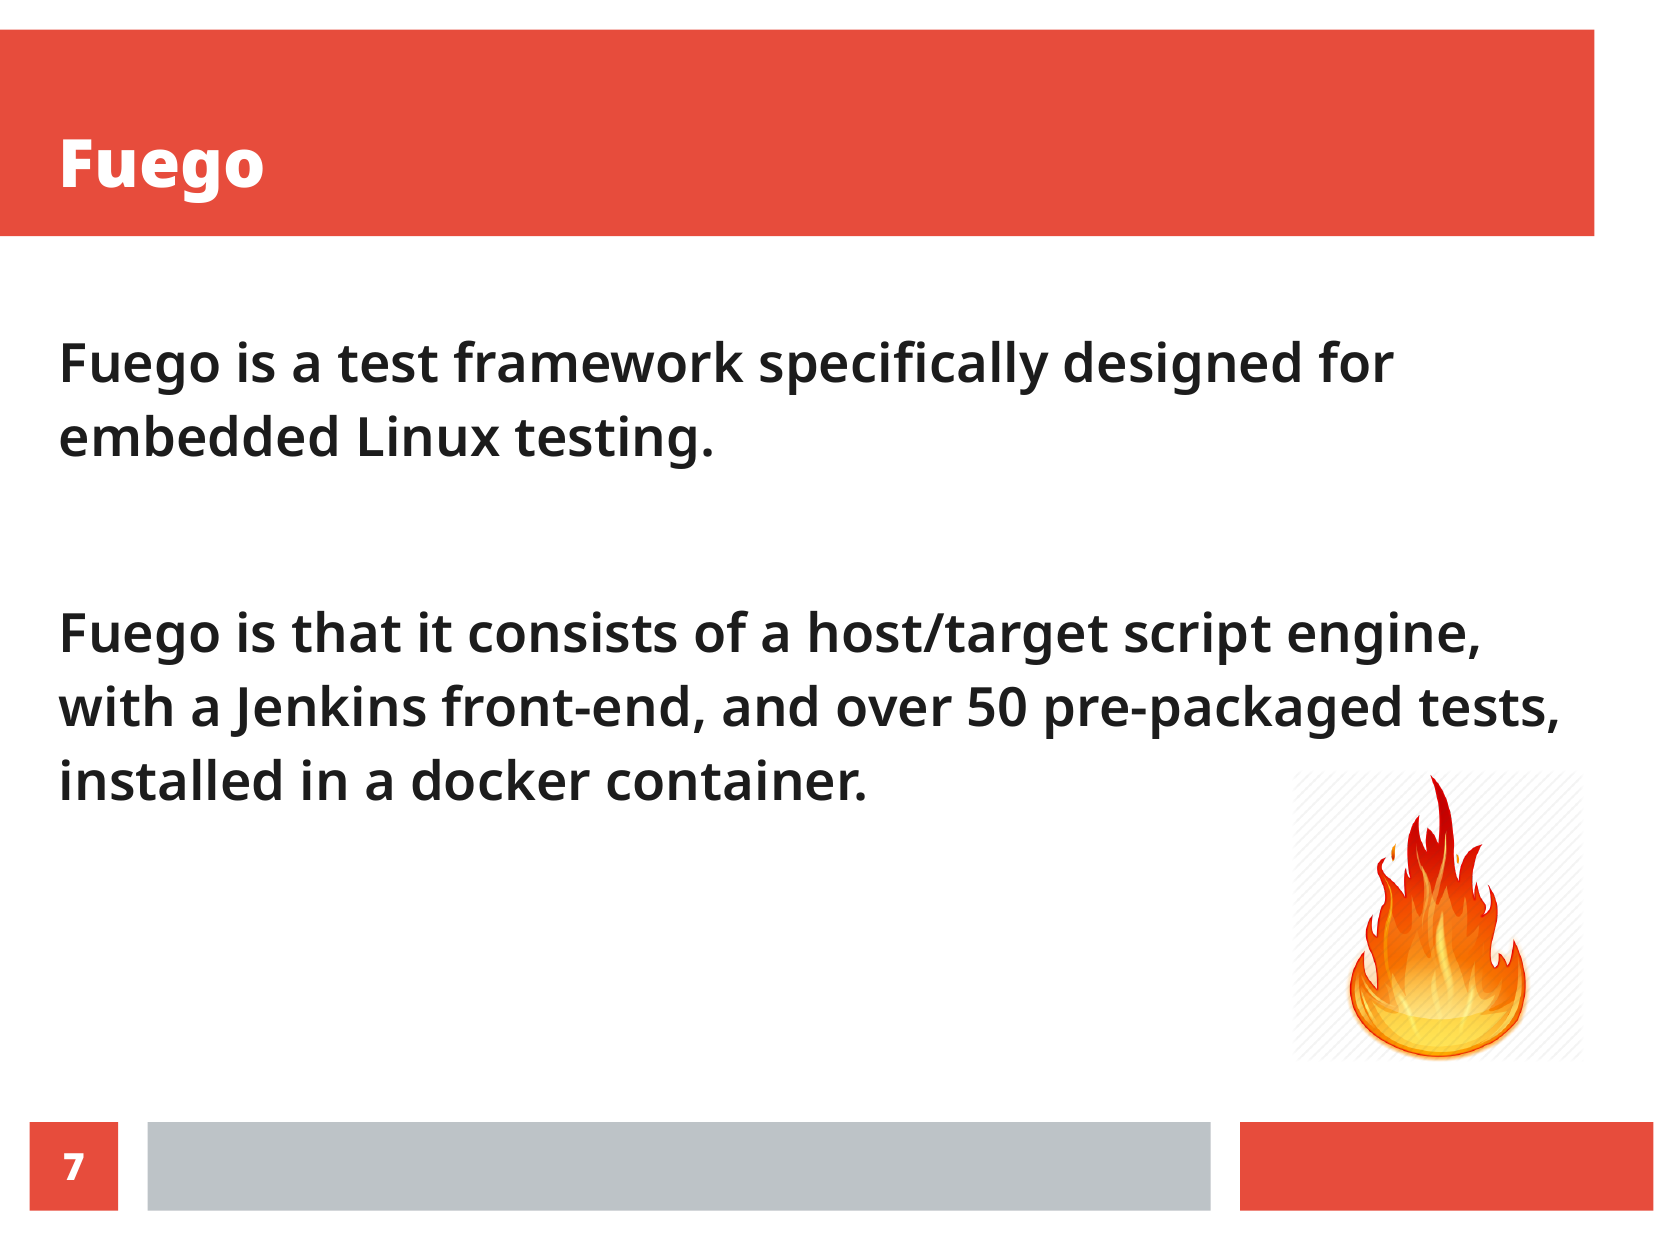

# Fuego
Fuego is a test framework specifically designed for embedded Linux testing.
Fuego is that it consists of a host/target script engine, with a Jenkins front-end, and over 50 pre-packaged tests, installed in a docker container.
7